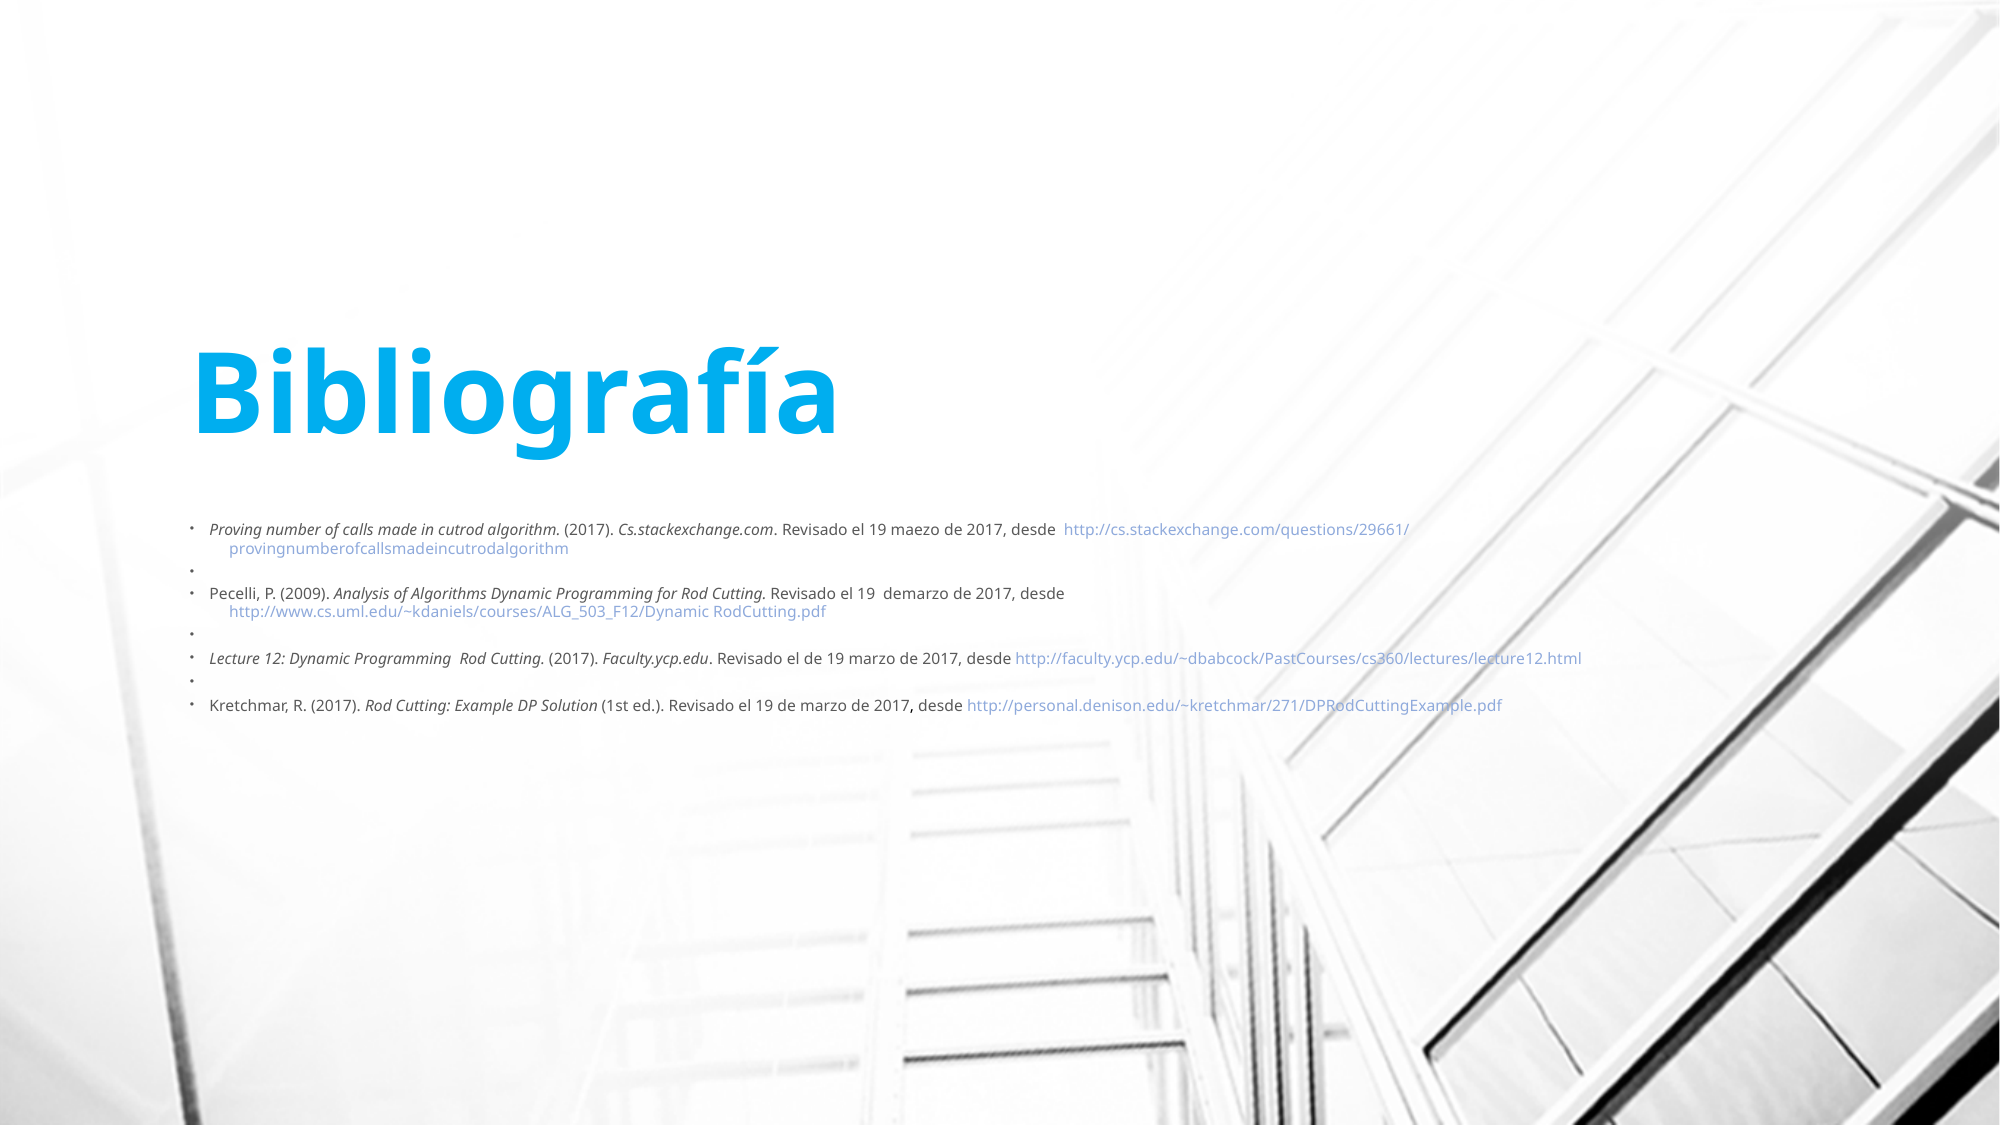

# Bibliografía
Proving number of calls made in cut­rod algorithm. (2017). Cs.stackexchange.com. Revisado el 19 maezo de 2017, desde  http://cs.stackexchange.com/questions/29661/proving­number­of­calls­madein­cut­rod­algorithm
Pecelli, P. (2009). Analysis of Algorithms Dynamic Programming for Rod Cutting. Revisado el 19  demarzo de 2017, desde http://www.cs.uml.edu/~kdaniels/courses/ALG_503_F12/Dynamic RodCutting.pdf
Lecture 12: Dynamic Programming ­ Rod Cutting. (2017). Faculty.ycp.edu. Revisado el de 19 marzo de 2017, desde http://faculty.ycp.edu/~dbabcock/PastCourses/cs360/lectures/lecture12.html
Kretchmar, R. (2017). Rod Cutting: Example DP Solution (1st ed.). Revisado el 19 de marzo de 2017, desde http://personal.denison.edu/~kretchmar/271/DPRodCuttingExample.pdf